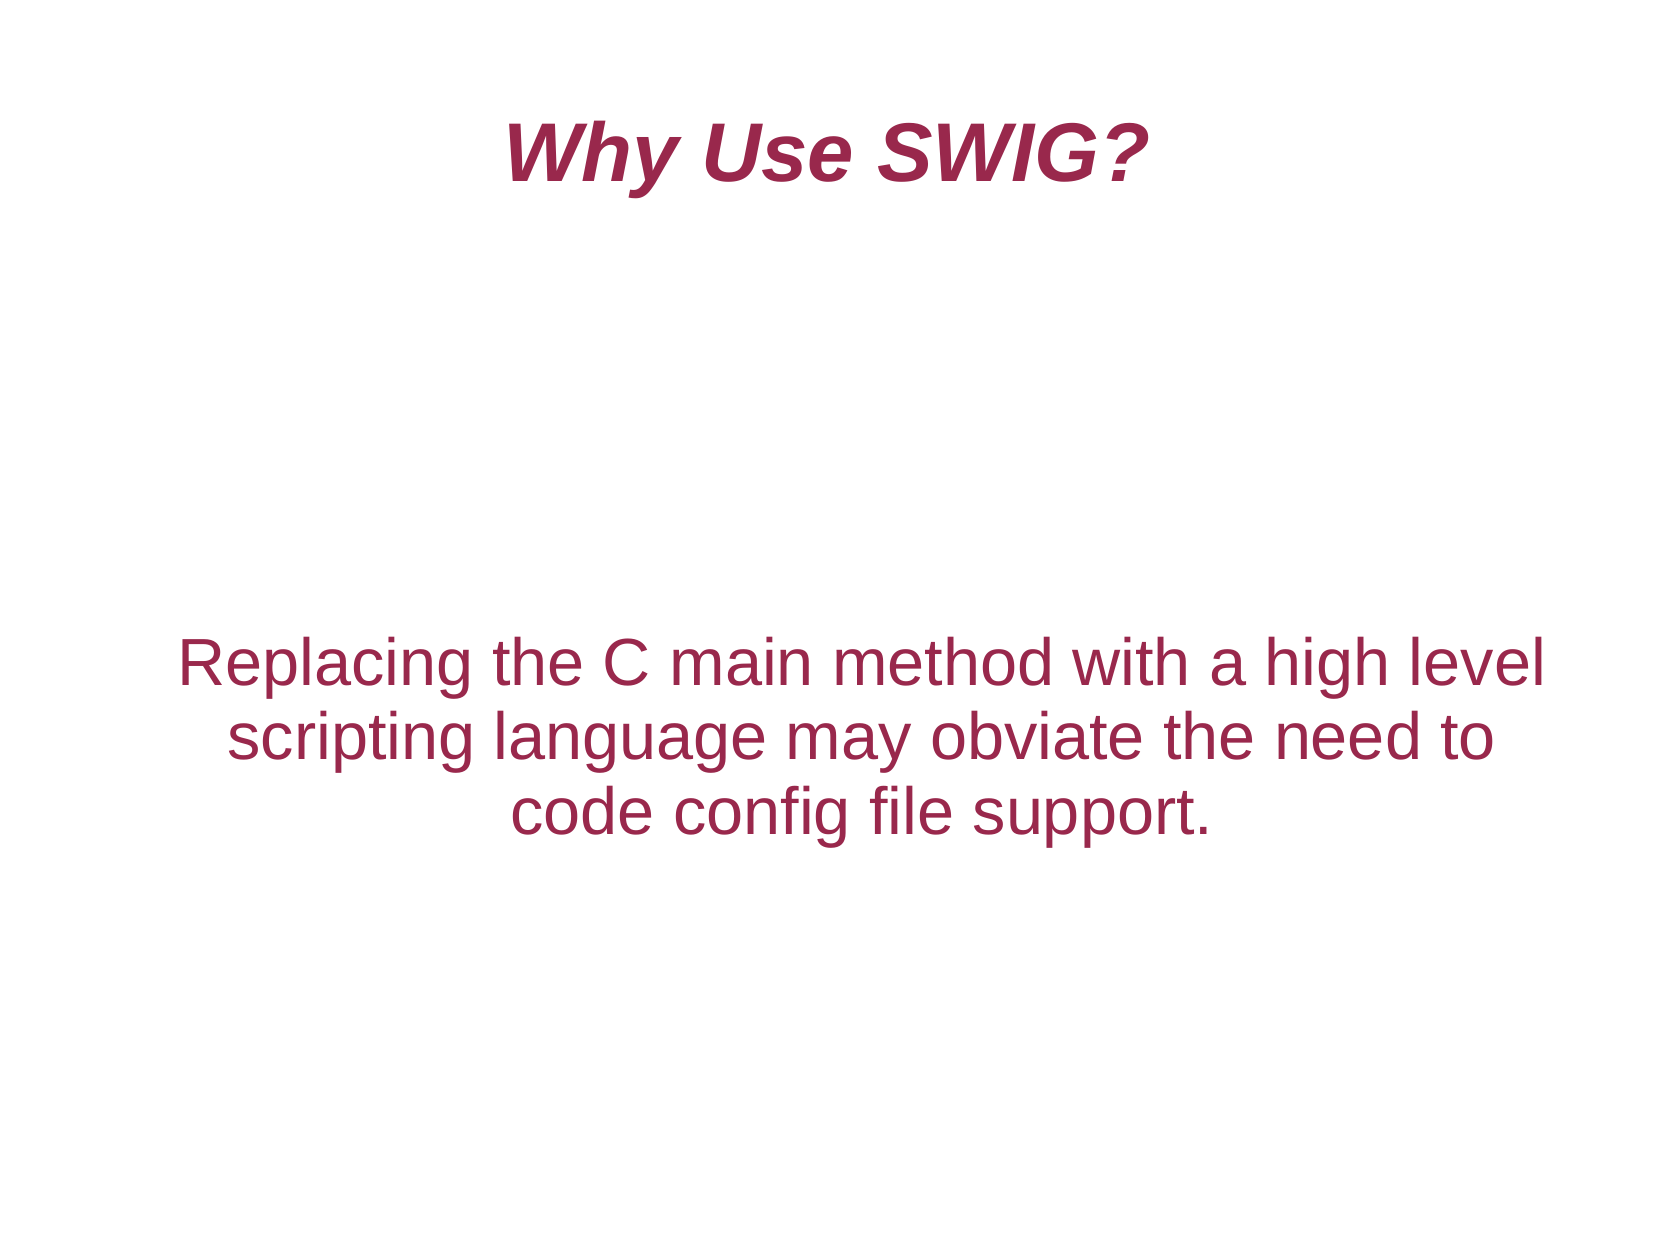

# Why Use SWIG?
Replacing the C main method with a high level scripting language may obviate the need to code config file support.